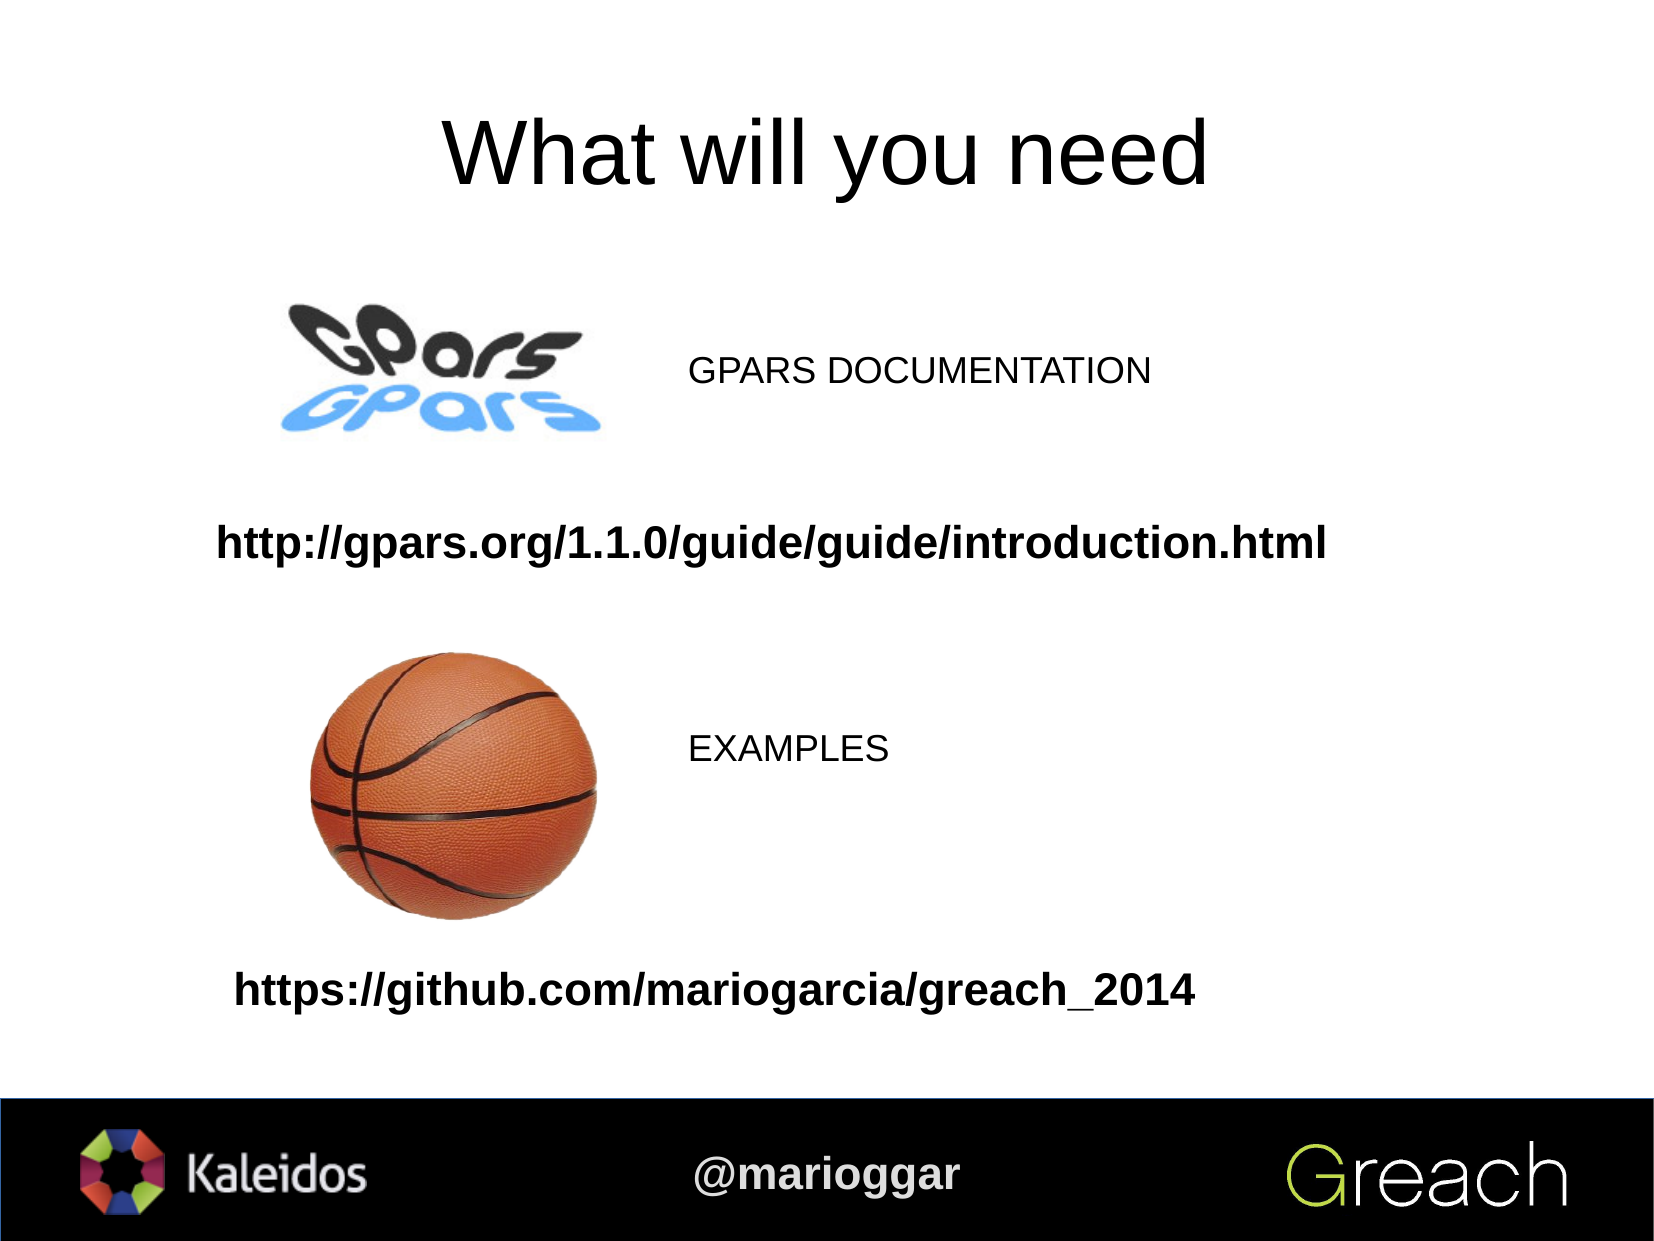

# What will you need
GPARS DOCUMENTATION
http://gpars.org/1.1.0/guide/guide/introduction.html
EXAMPLES
https://github.com/mariogarcia/greach_2014